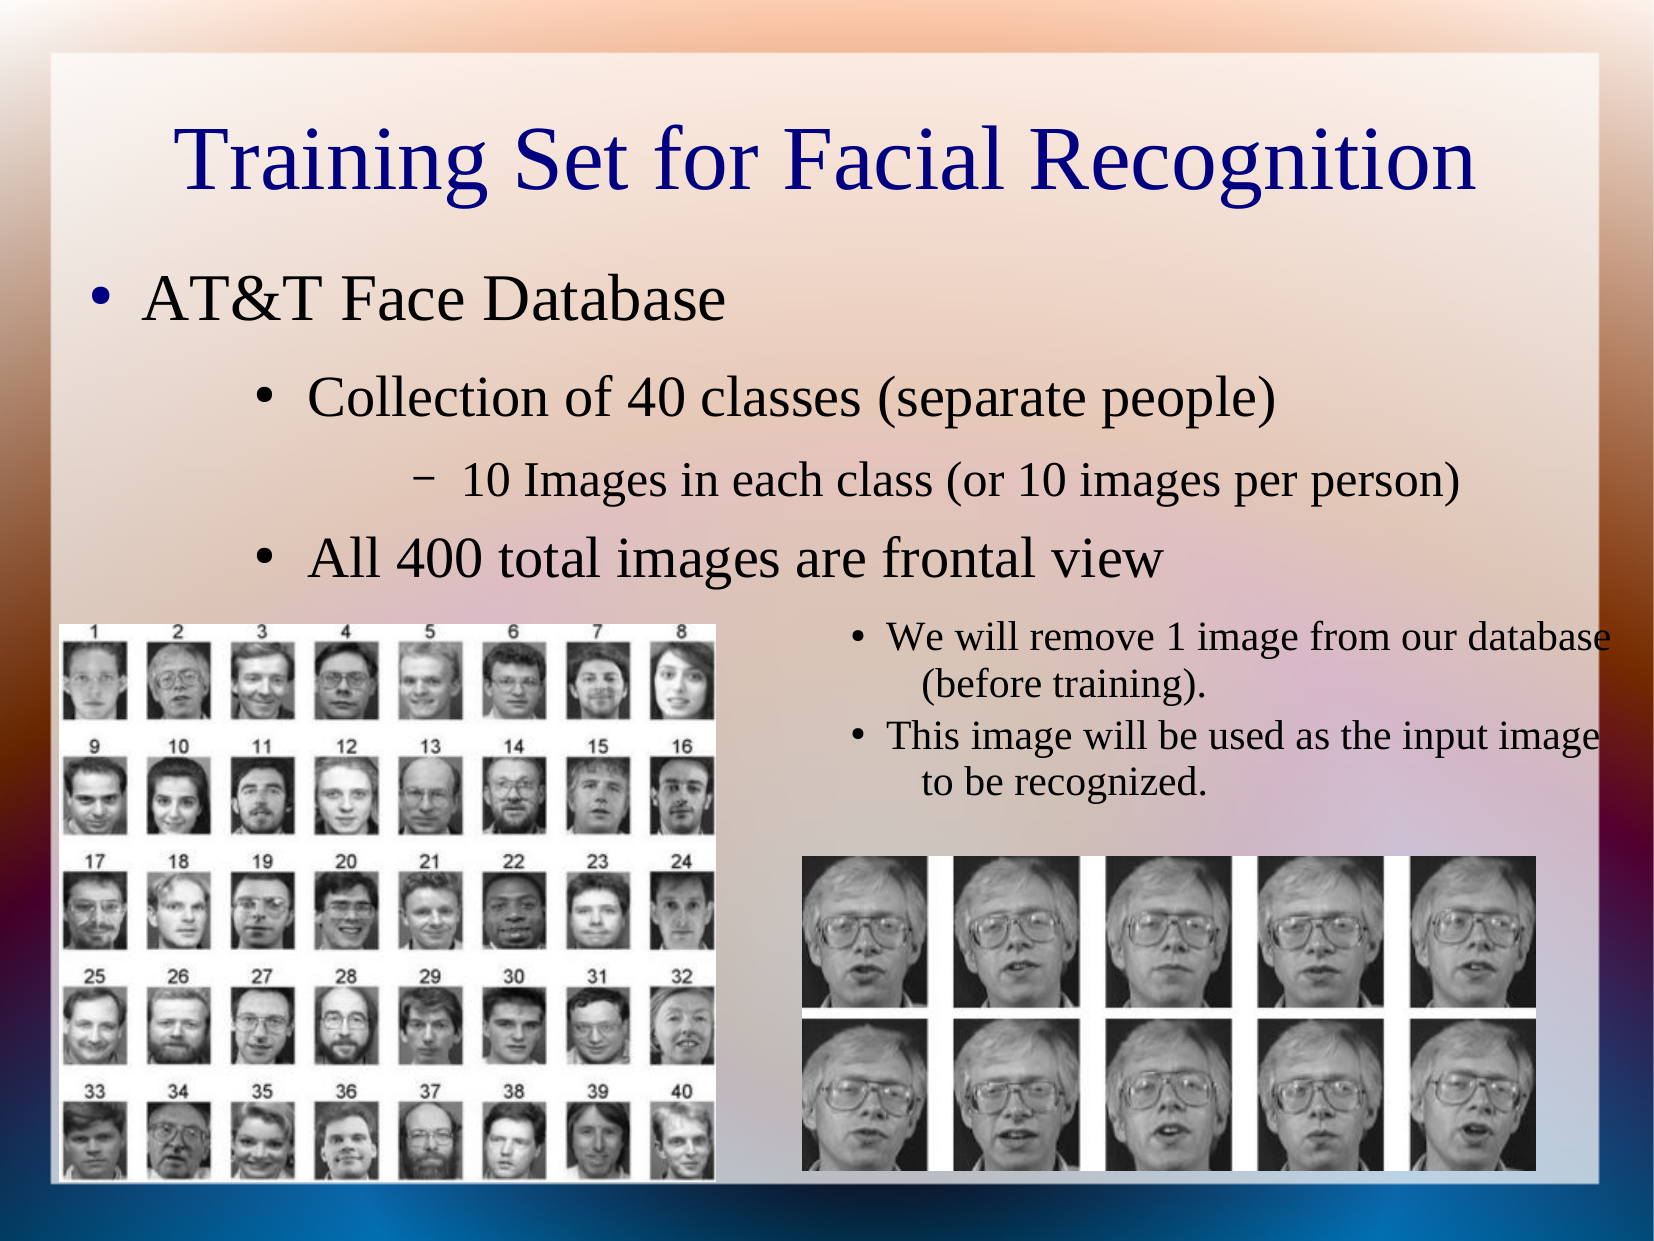

# Training Set for Facial Recognition
AT&T Face Database
Collection of 40 classes (separate people)
10 Images in each class (or 10 images per person)
All 400 total images are frontal view
We will remove 1 image from our database (before training).
This image will be used as the input image to be recognized.